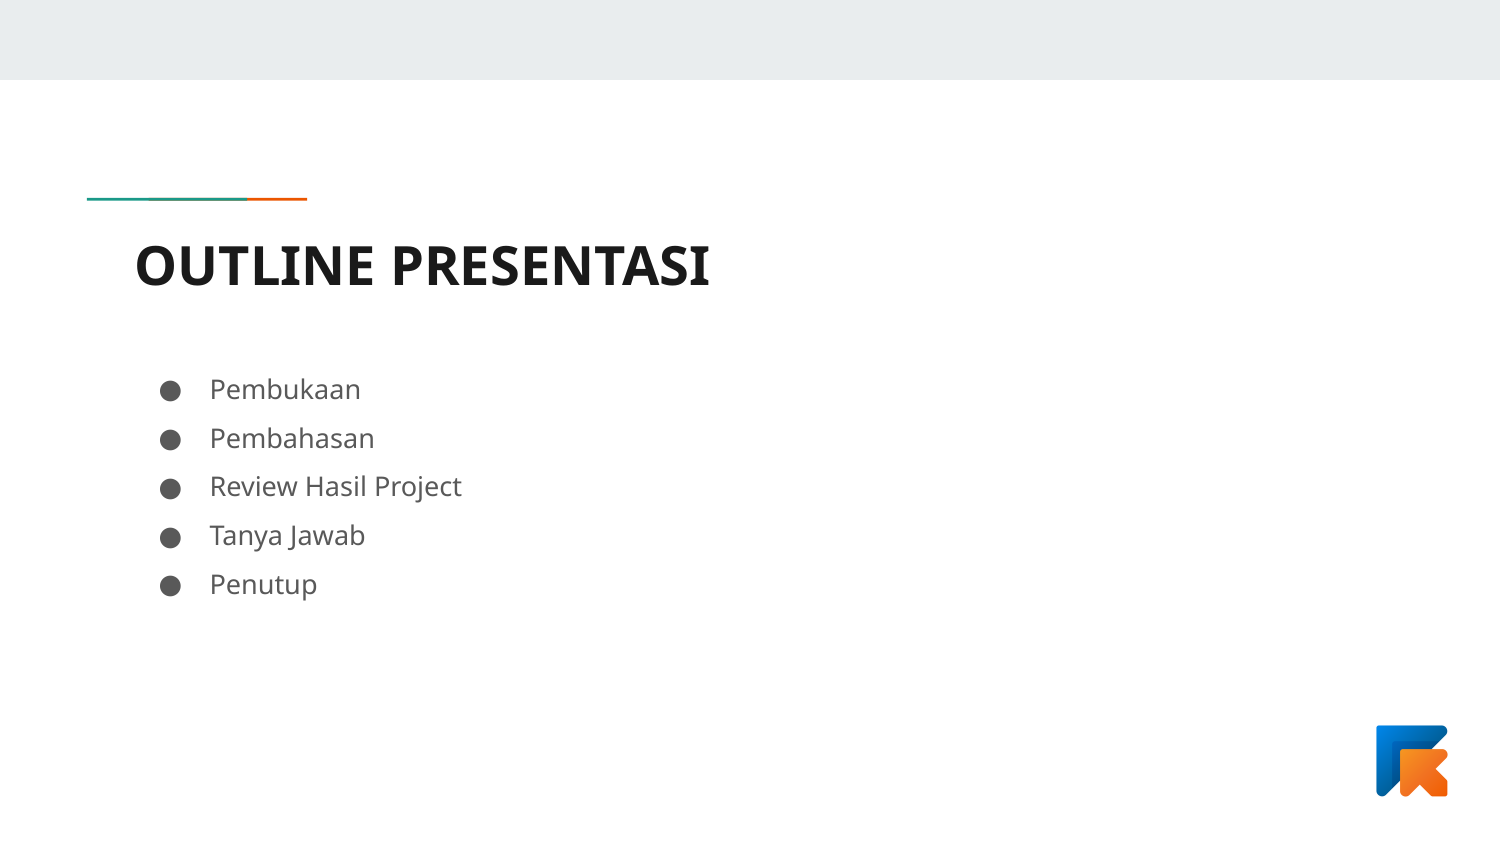

# OUTLINE PRESENTASI
Pembukaan
Pembahasan
Review Hasil Project
Tanya Jawab
Penutup